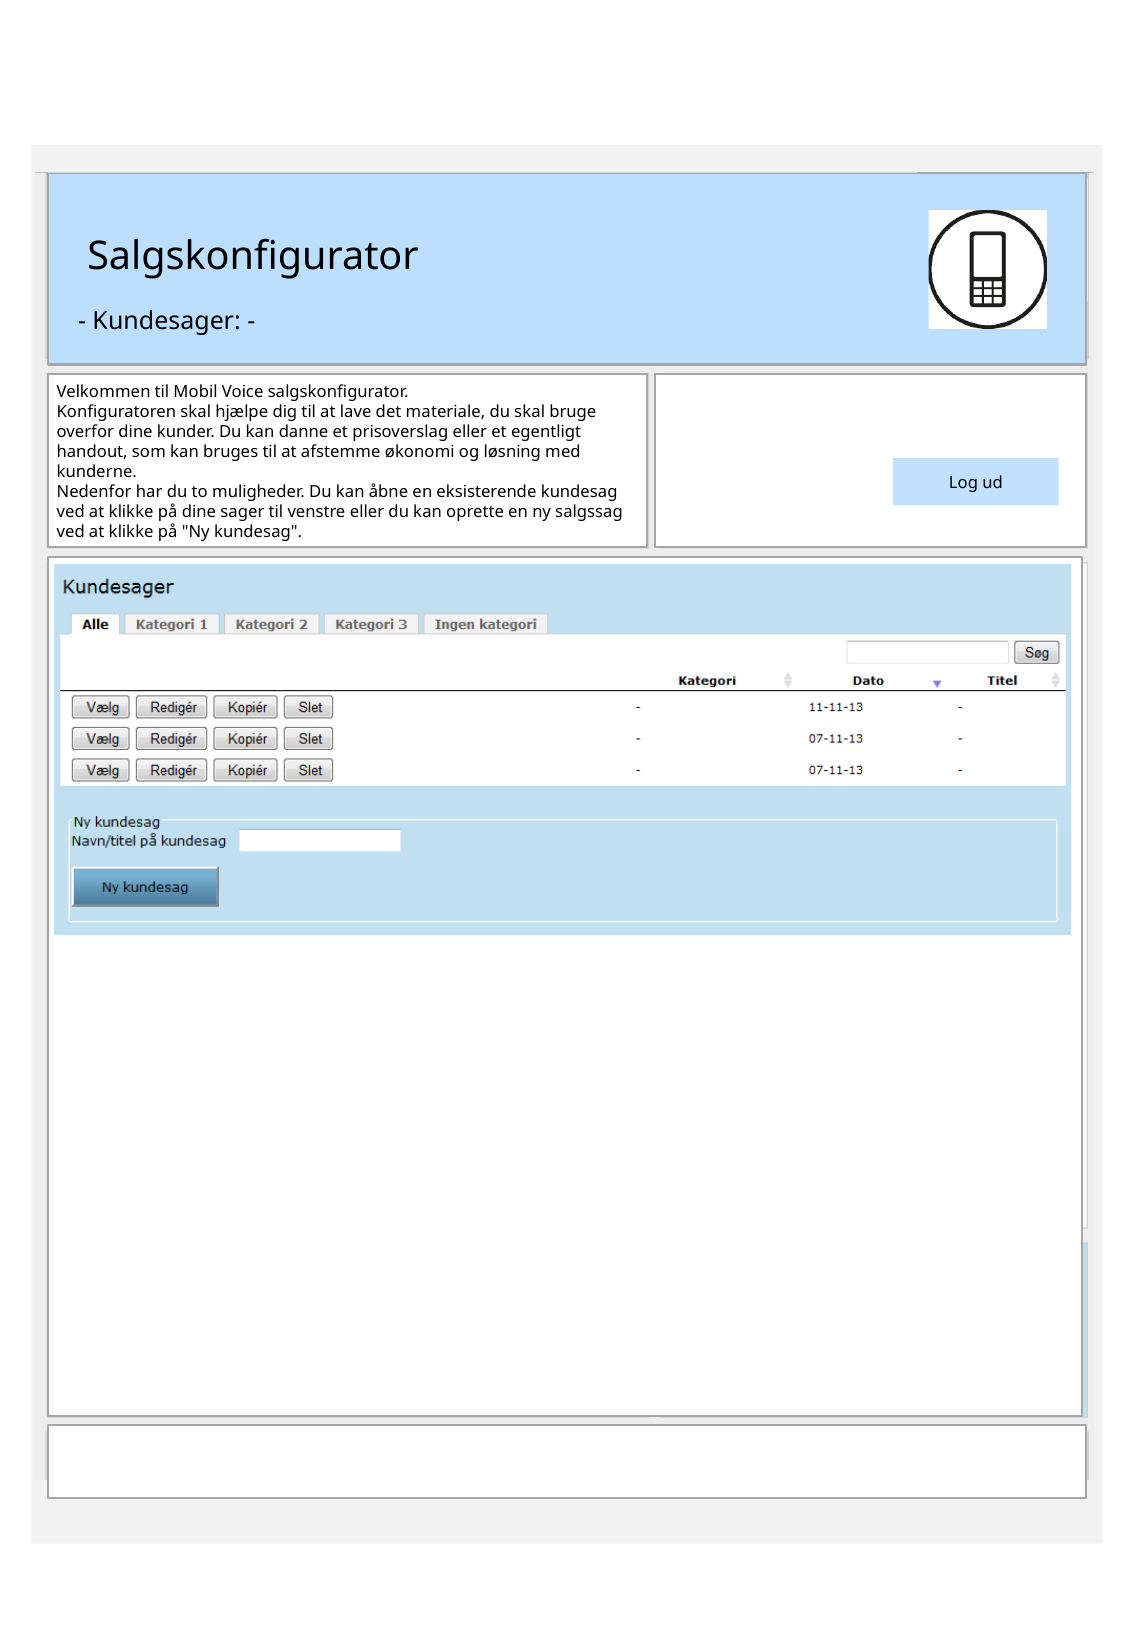

Salgskonfigurator
- Kundesager: -
Velkommen til Mobil Voice salgskonfigurator.
Konfiguratoren skal hjælpe dig til at lave det materiale, du skal bruge overfor dine kunder. Du kan danne et prisoverslag eller et egentligt handout, som kan bruges til at afstemme økonomi og løsning med kunderne.
Nedenfor har du to muligheder. Du kan åbne en eksisterende kundesag ved at klikke på dine sager til venstre eller du kan oprette en ny salgssag ved at klikke på "Ny kundesag".
Log ud
Eksisterende kundesager i bibliotek som vi kender det fra One.
Skal være fordelt på de forskellige løsninger, så alene mobil kundesager præsenteres her
Tilføj titel i sidehoved / sidefod